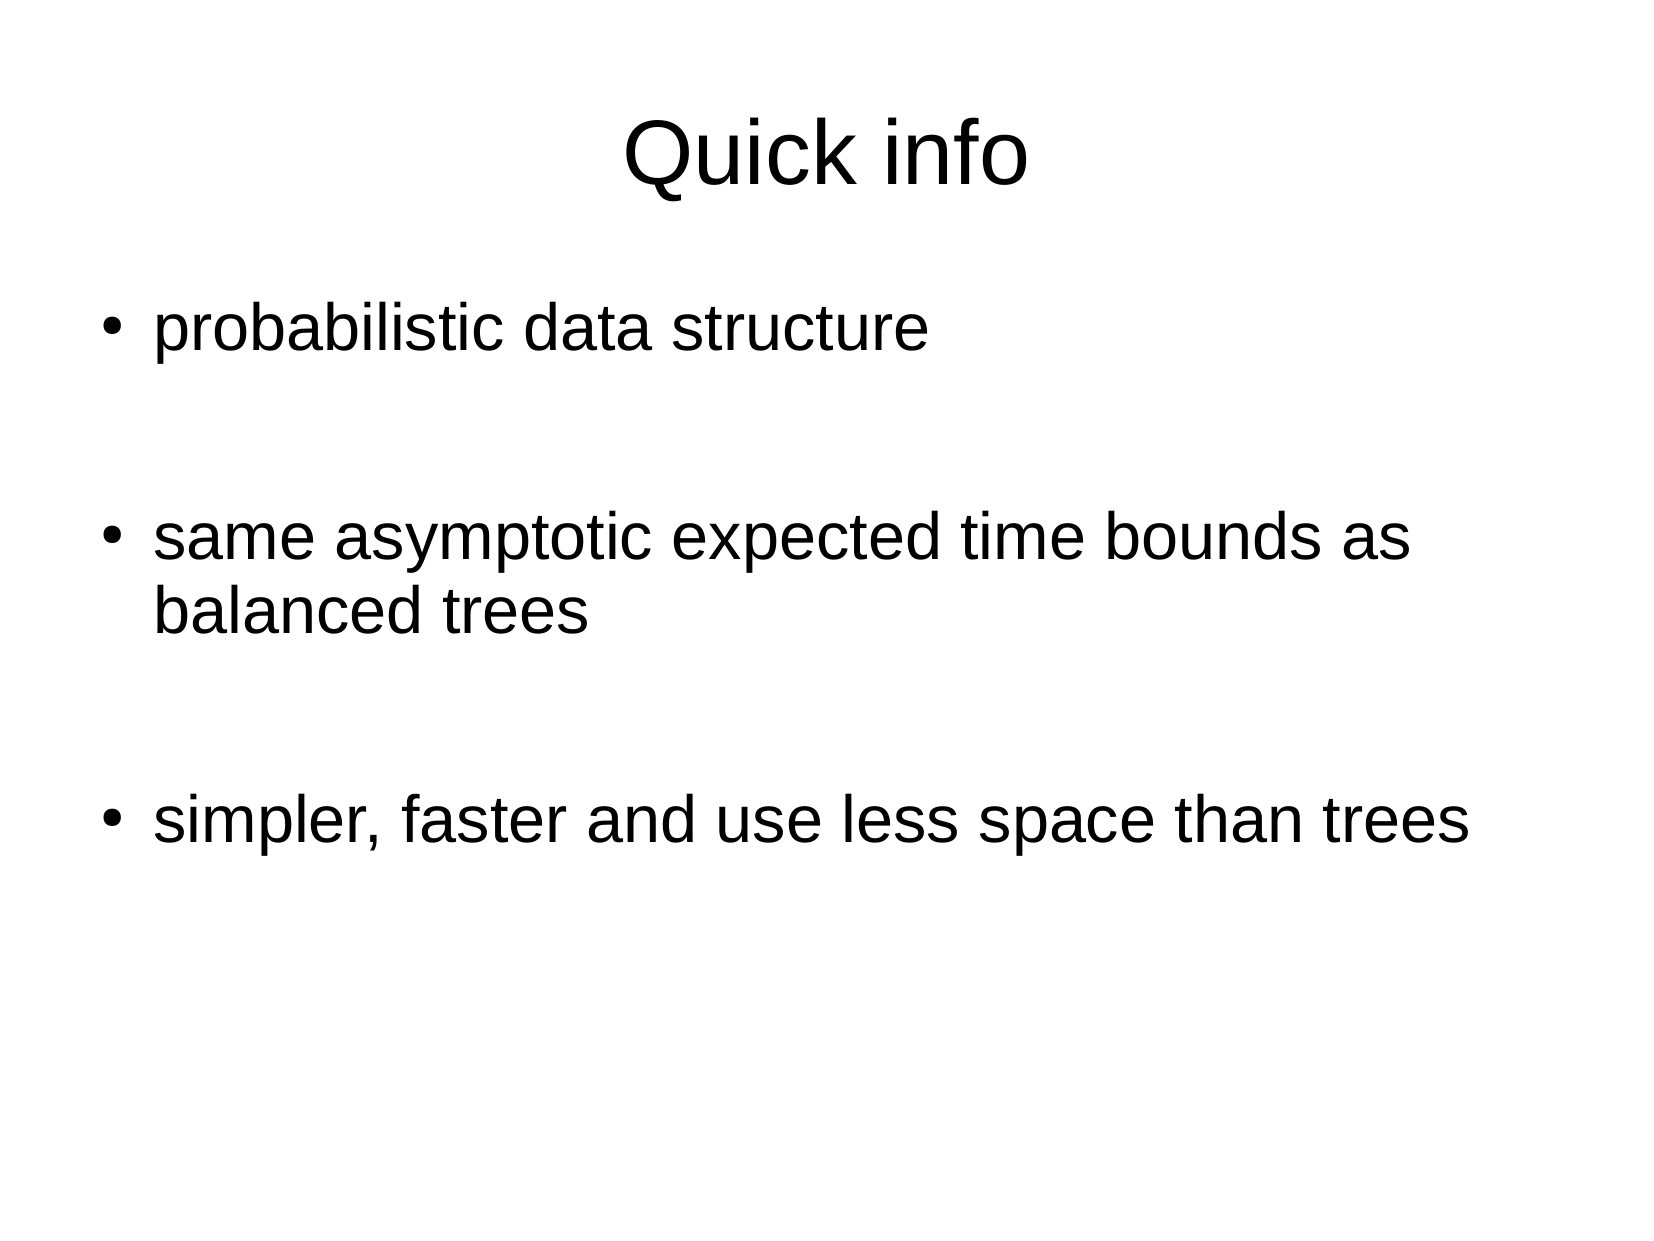

# Quick info
probabilistic data structure
same asymptotic expected time bounds as balanced trees
simpler, faster and use less space than trees